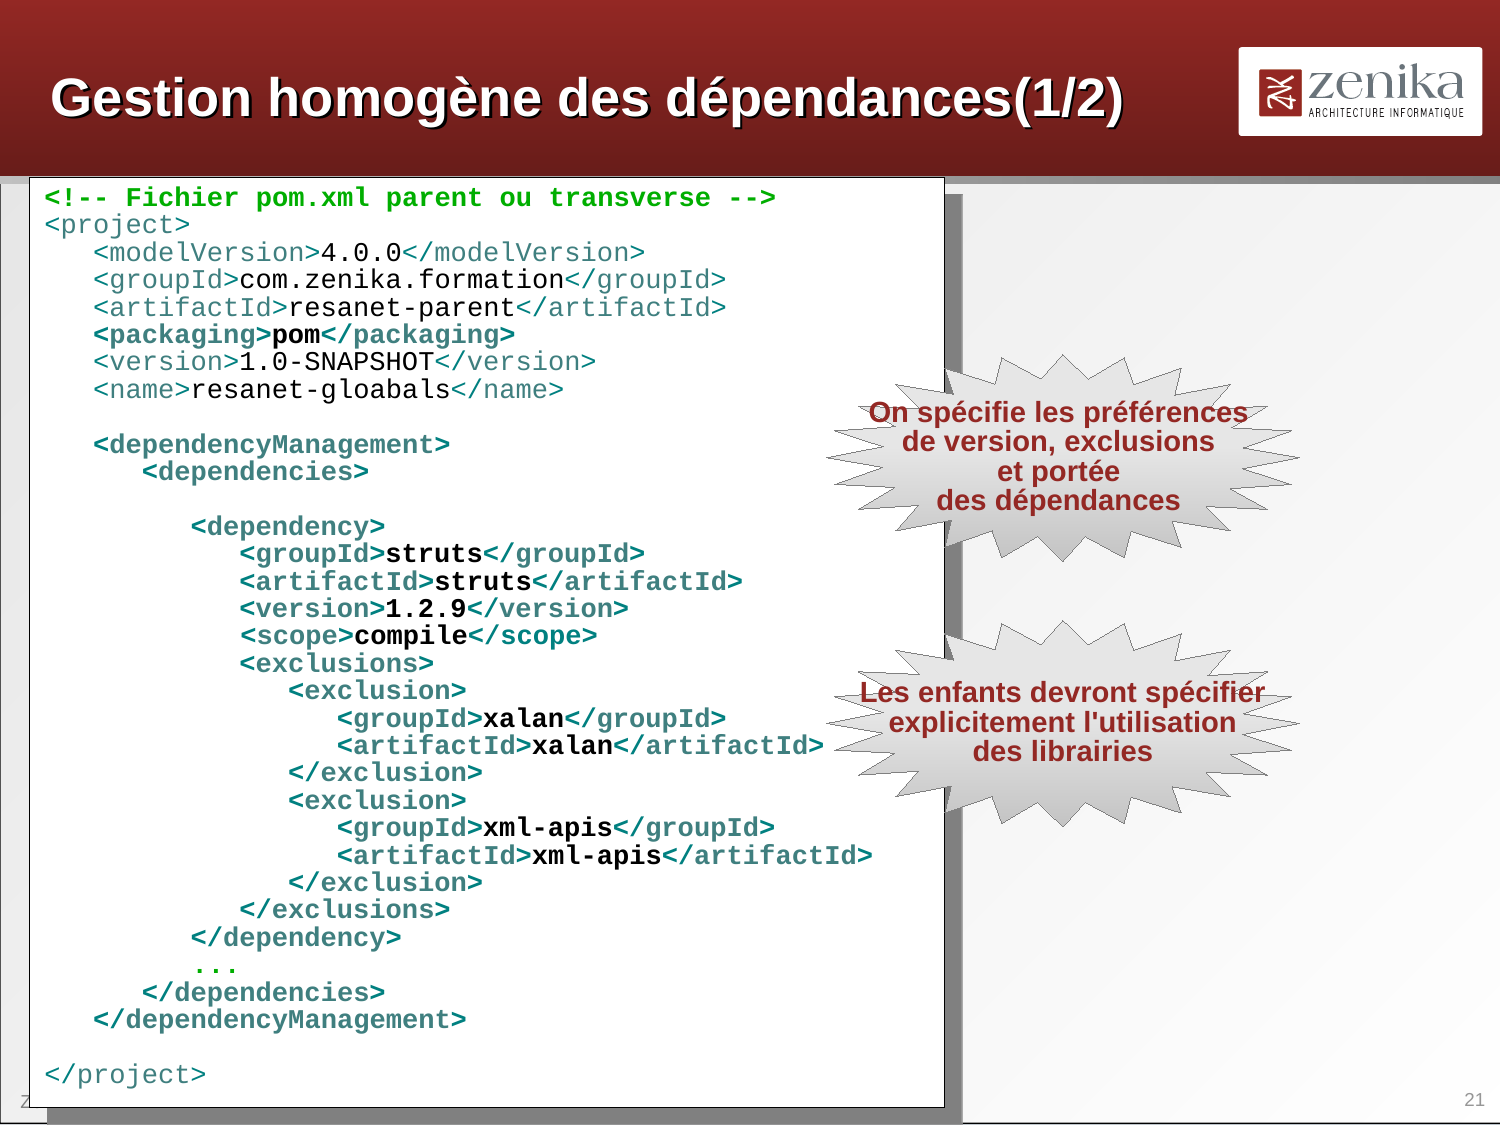

# Gestion homogène des dépendances(1/2)
<!-- Fichier pom.xml parent ou transverse -->
<project>
 <modelVersion>4.0.0</modelVersion>
 <groupId>com.zenika.formation</groupId>
 <artifactId>resanet-parent</artifactId>
 <packaging>pom</packaging>
 <version>1.0-SNAPSHOT</version>
 <name>resanet-gloabals</name>
 <dependencyManagement>
 <dependencies>
 <dependency>
 <groupId>struts</groupId>
 <artifactId>struts</artifactId>
 <version>1.2.9</version>
		 <scope>compile</scope>
 <exclusions>
 <exclusion>
 <groupId>xalan</groupId>
 <artifactId>xalan</artifactId>
 </exclusion>
 <exclusion>
 <groupId>xml-apis</groupId>
 <artifactId>xml-apis</artifactId>
 </exclusion>
 </exclusions>
 </dependency>
		...
 </dependencies>
 </dependencyManagement>
</project>
On spécifie les préférences
de version, exclusions
et portée
des dépendances
Les enfants devront spécifier
explicitement l'utilisation
des librairies